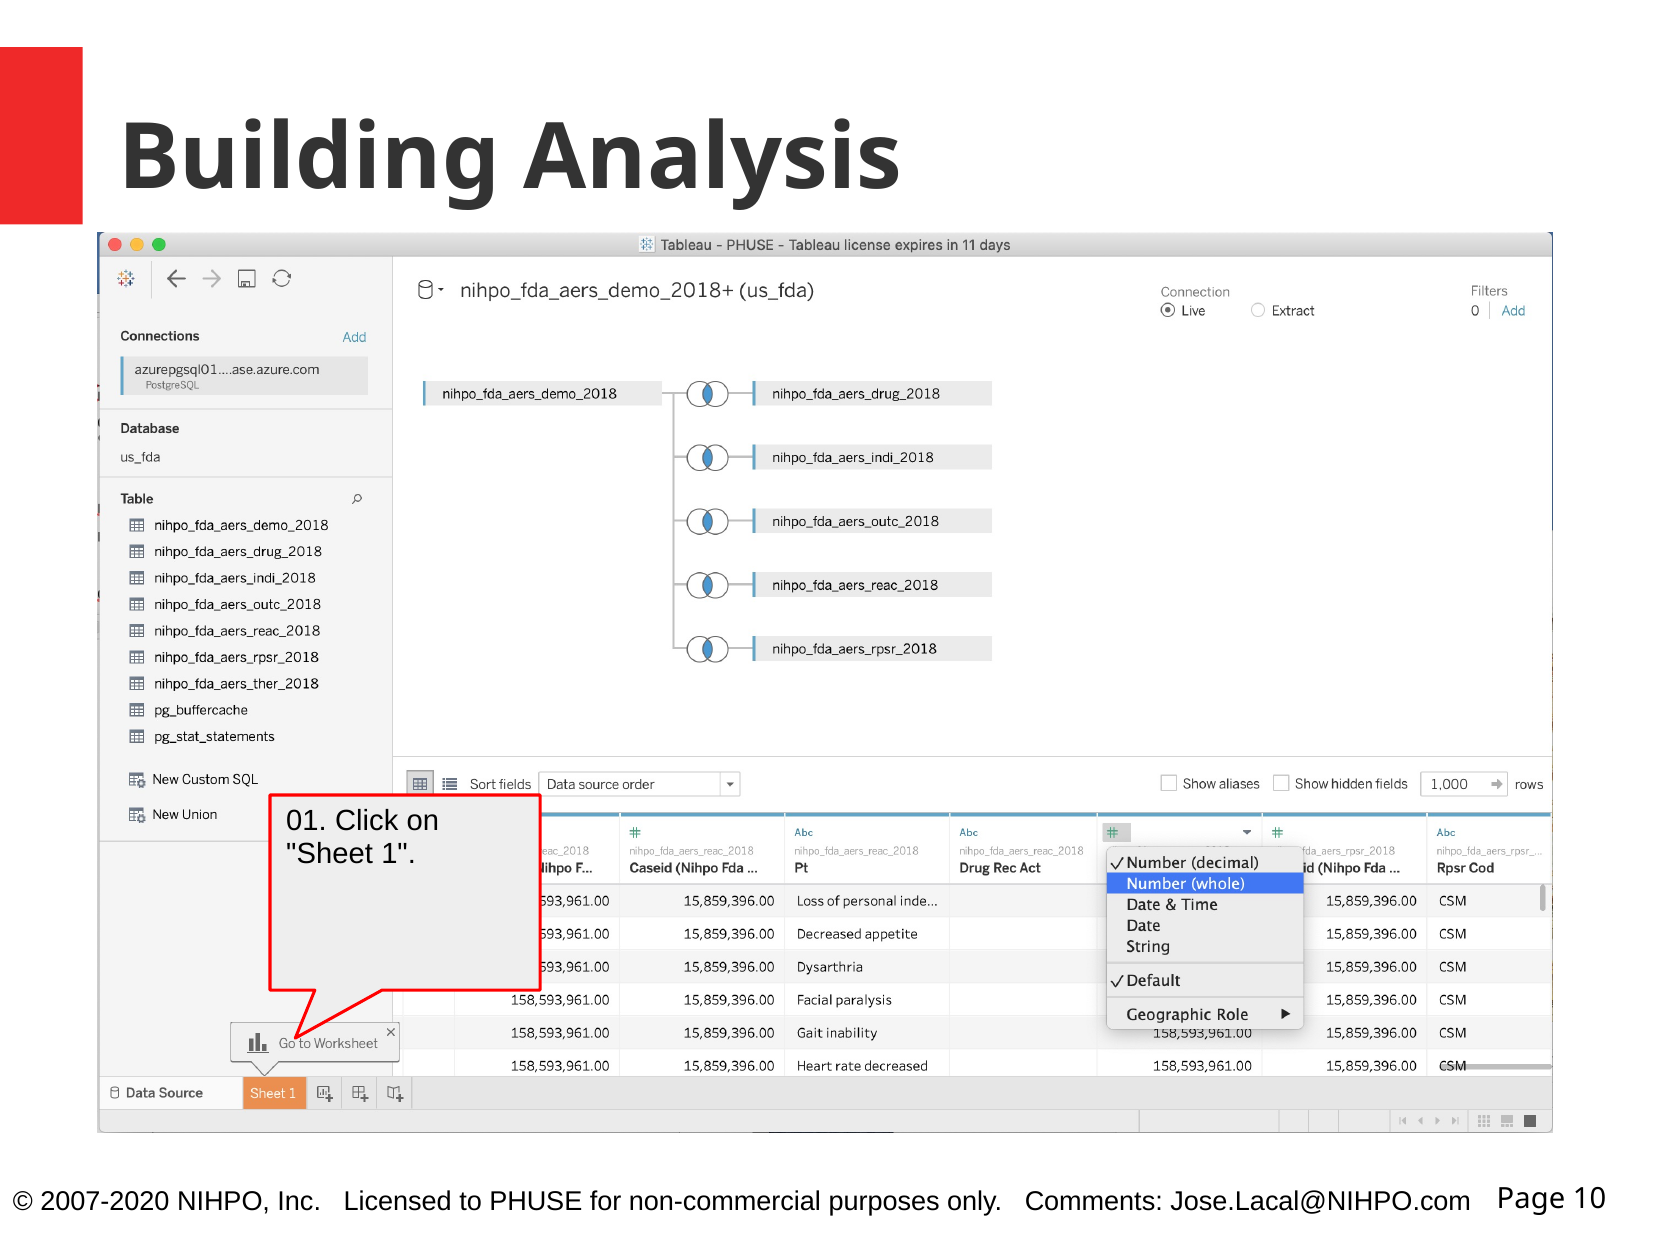

# Building Analysis
01. Click on
"Sheet 1".
10
© 2007-2020 NIHPO, Inc. Licensed to PHUSE for non-commercial purposes only. Comments: Jose.Lacal@NIHPO.com